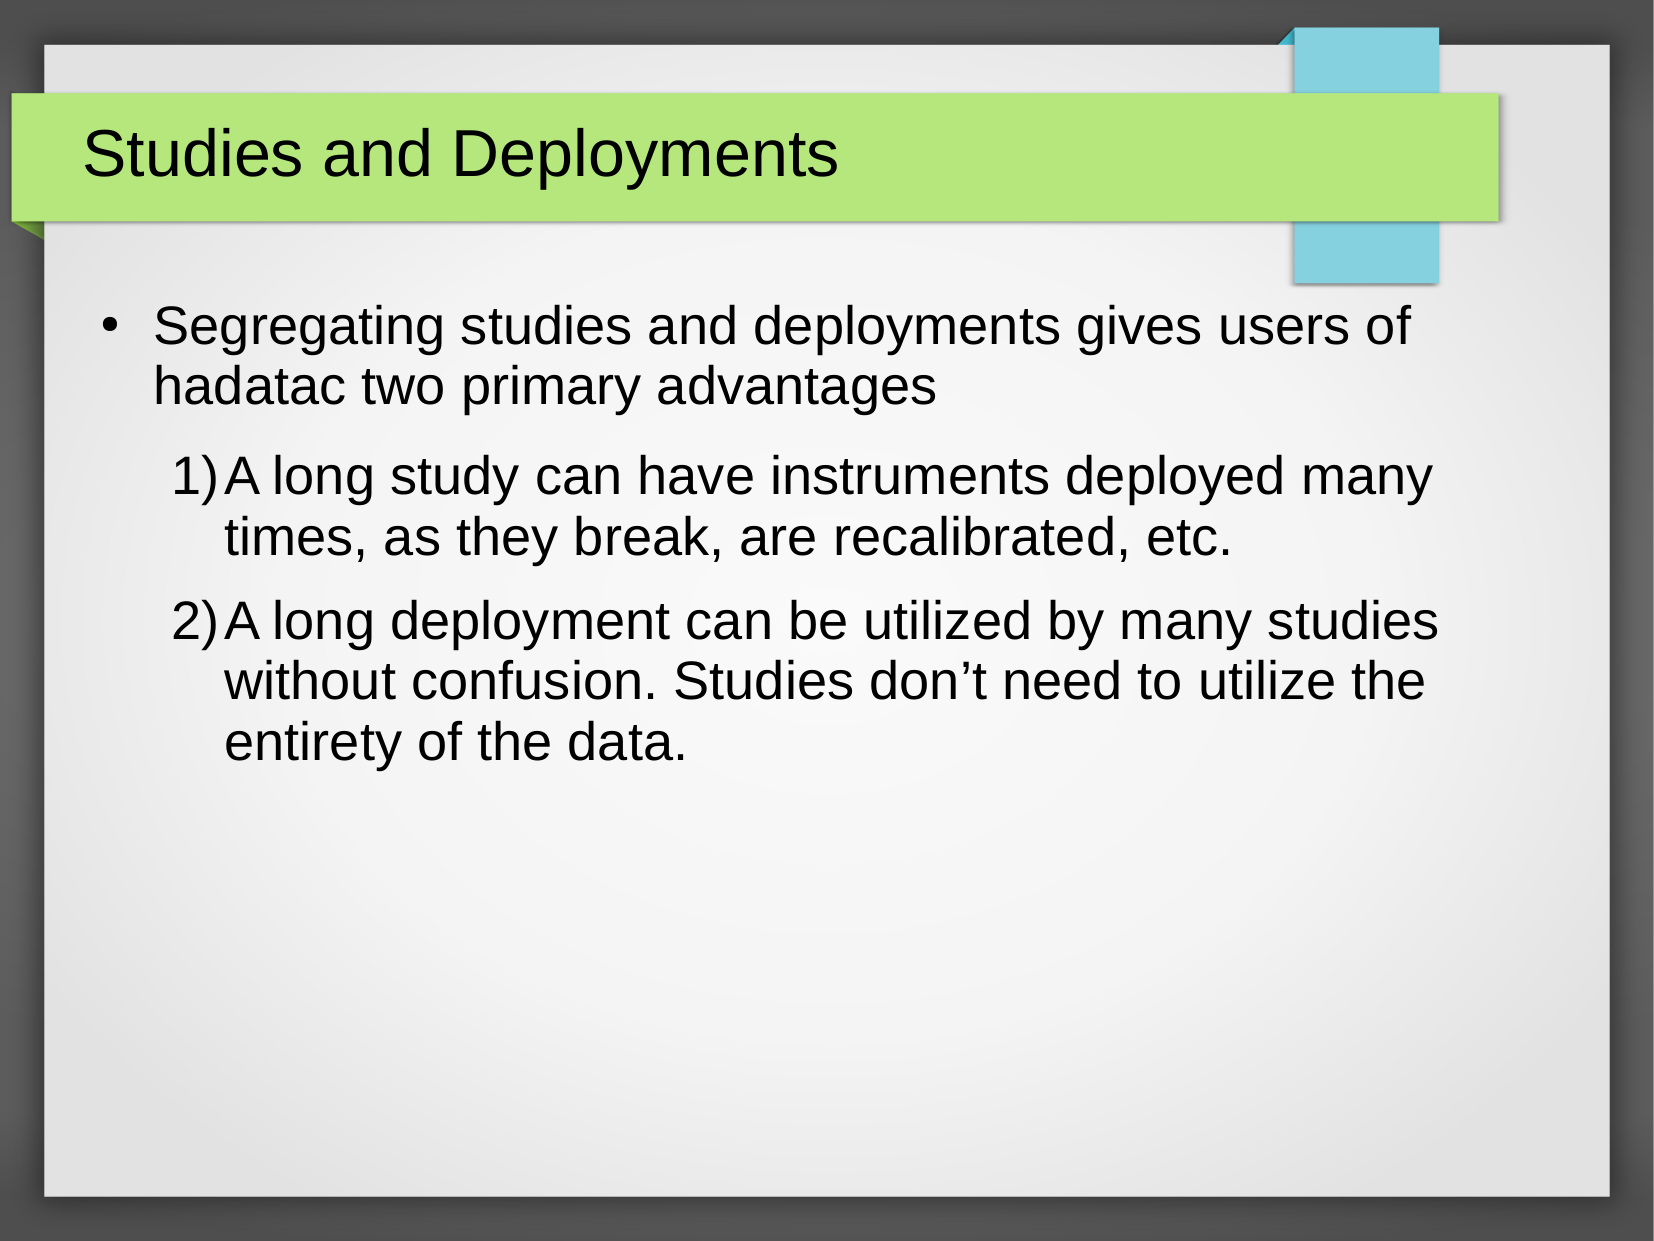

# Studies and Deployments
Segregating studies and deployments gives users of hadatac two primary advantages
A long study can have instruments deployed many times, as they break, are recalibrated, etc.
A long deployment can be utilized by many studies without confusion. Studies don’t need to utilize the entirety of the data.